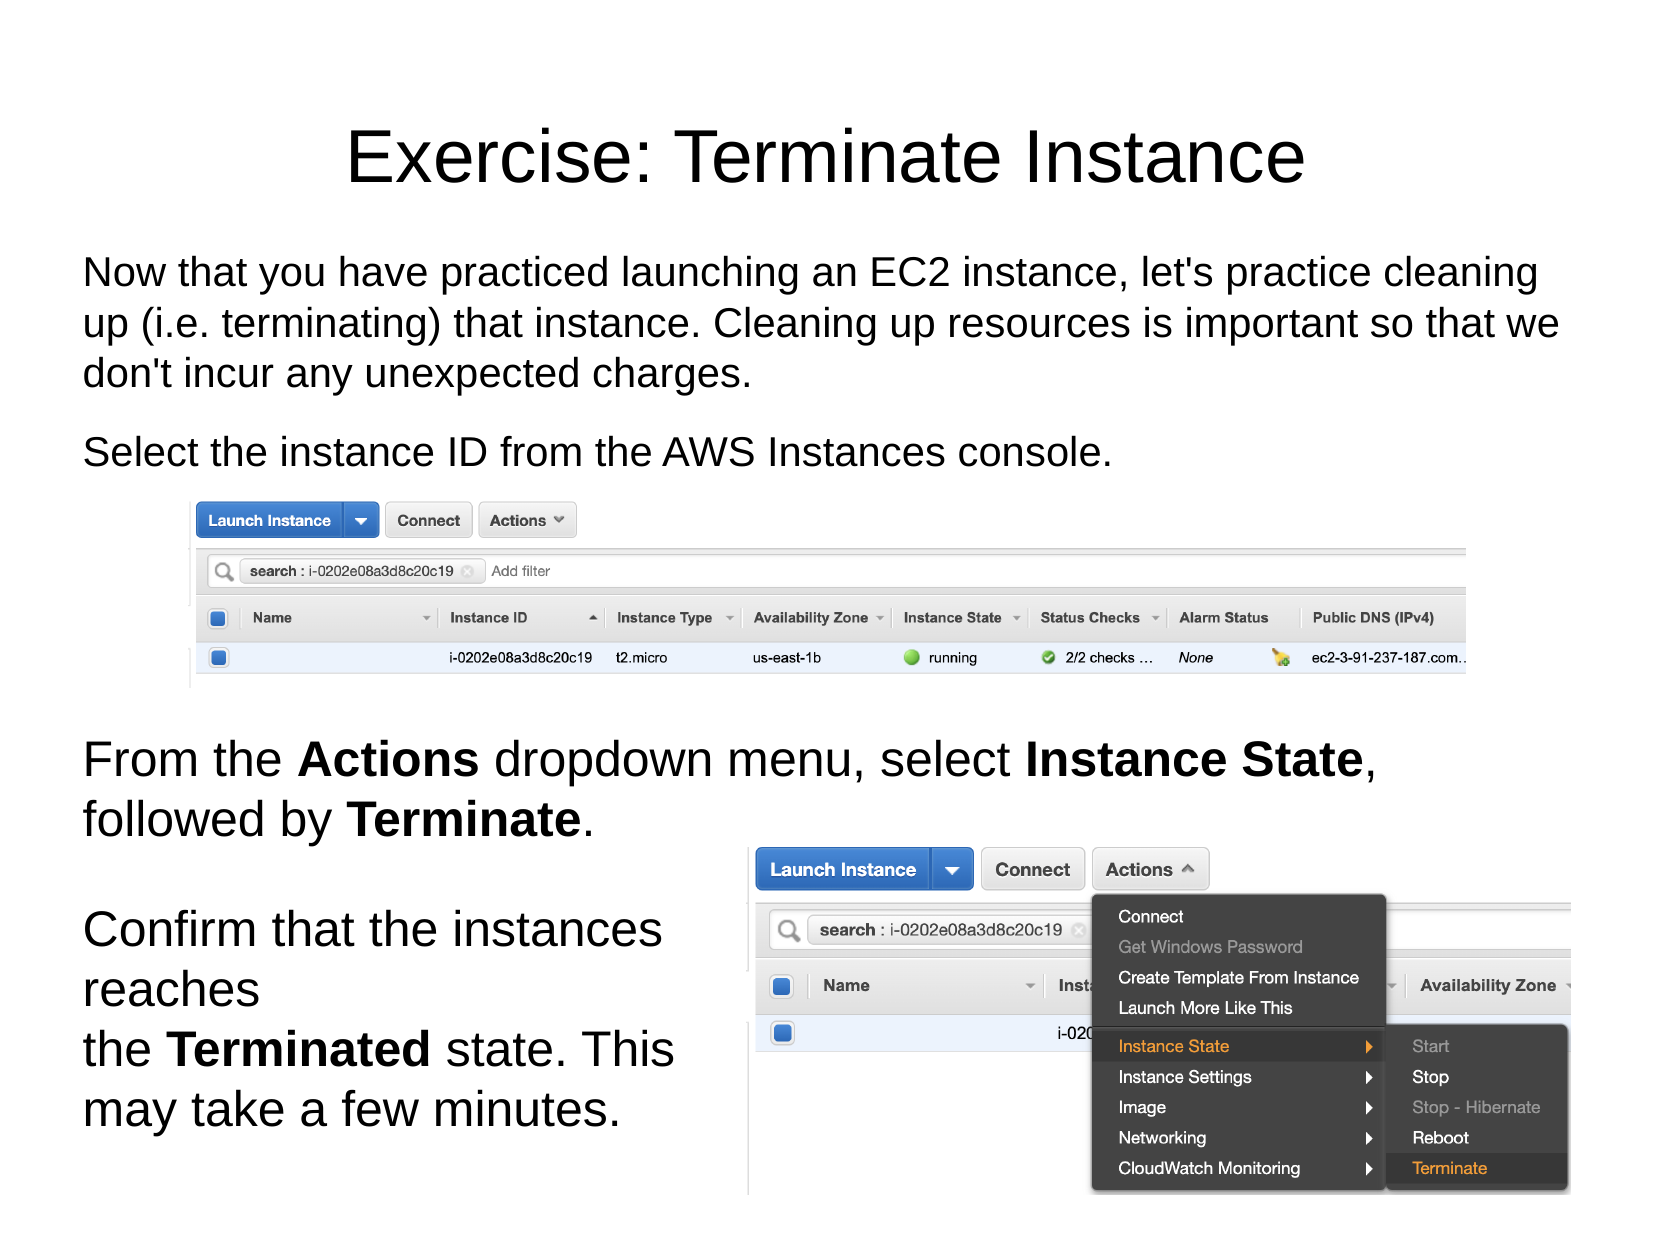

# Exercise: Terminate Instance
Now that you have practiced launching an EC2 instance, let's practice cleaning up (i.e. terminating) that instance. Cleaning up resources is important so that we don't incur any unexpected charges.
Select the instance ID from the AWS Instances console.
From the Actions dropdown menu, select Instance State, followed by Terminate.
Confirm that the instances reaches the Terminated state. This may take a few minutes.